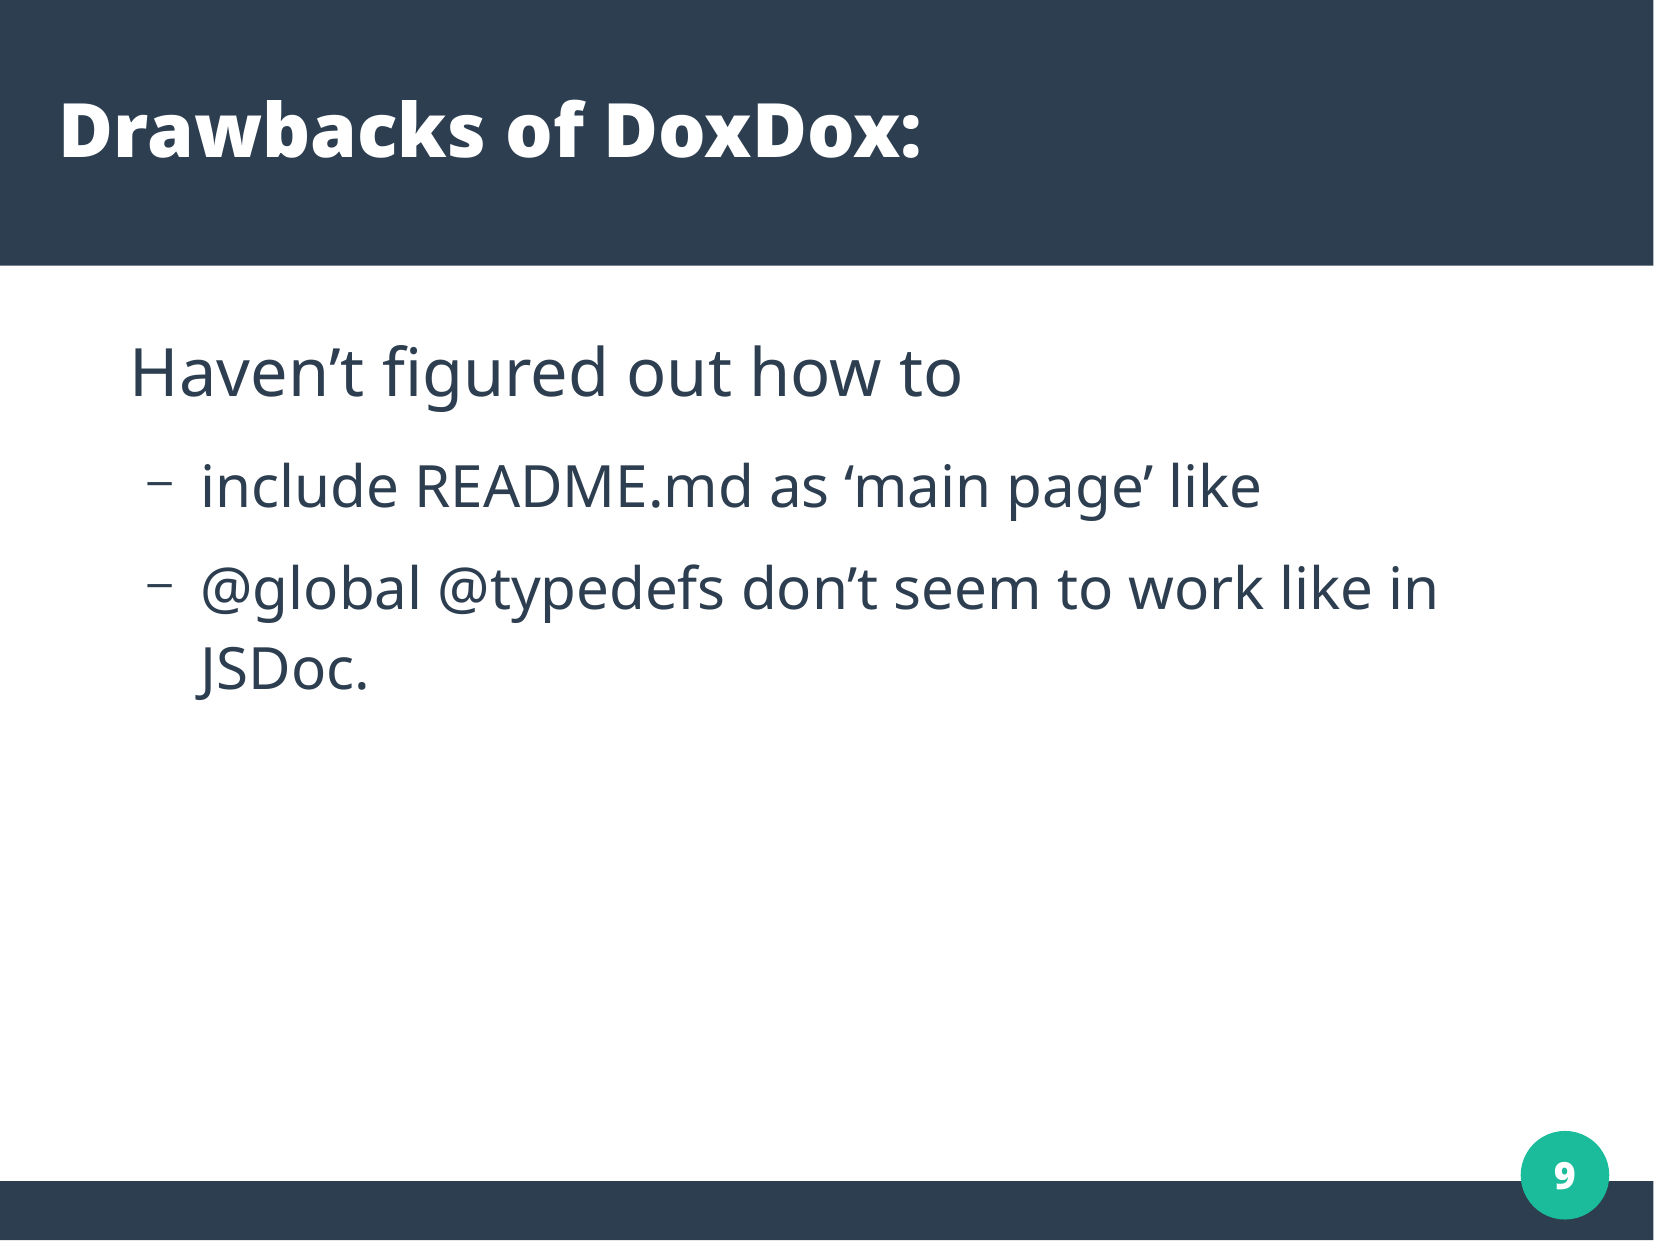

# Drawbacks of DoxDox:
Haven’t figured out how to
include README.md as ‘main page’ like
@global @typedefs don’t seem to work like in JSDoc.
9